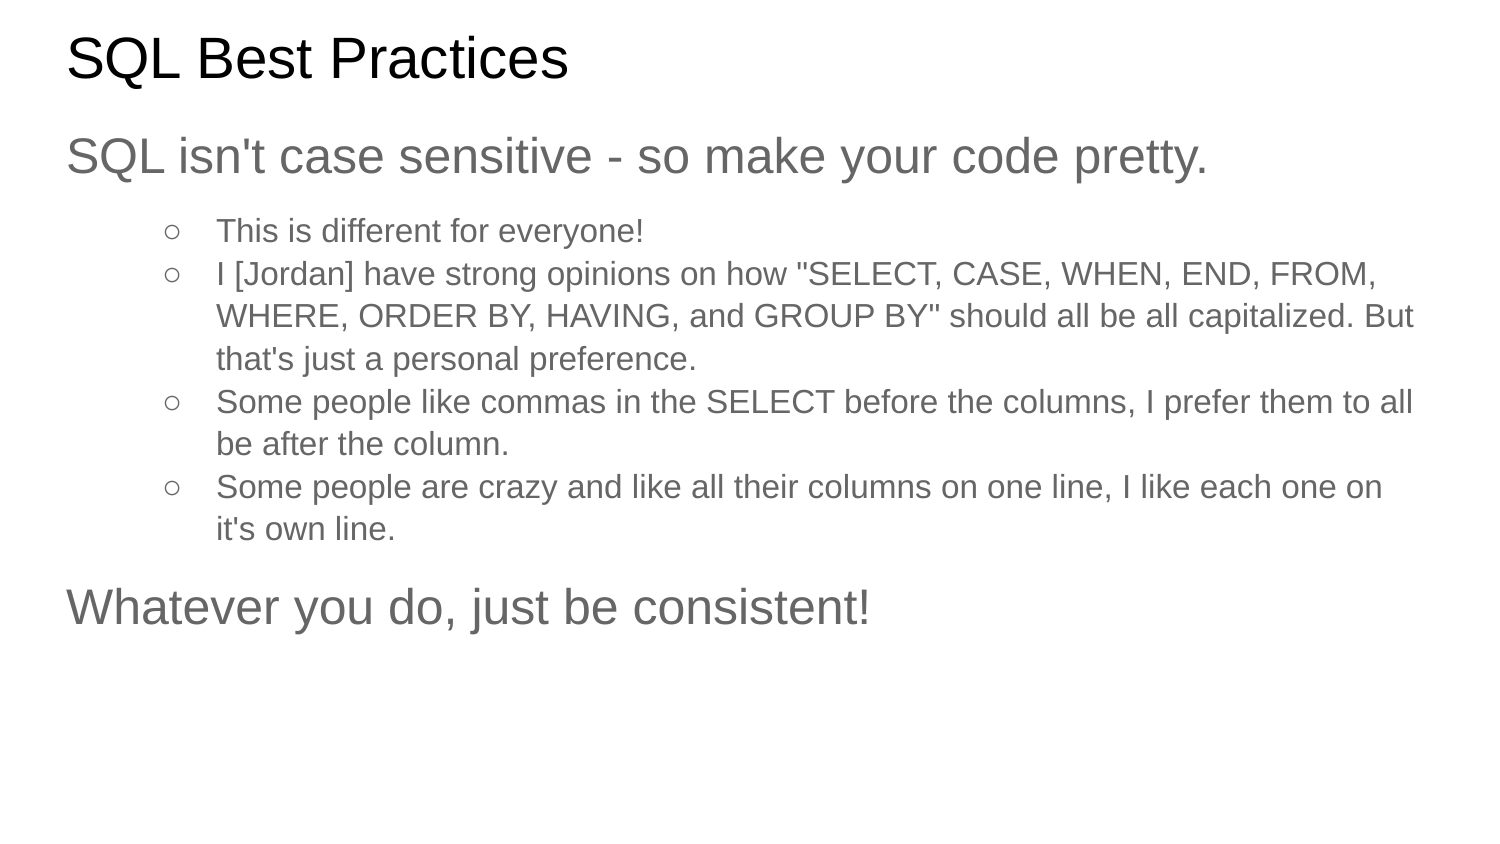

# SQL Best Practices
SQL isn't case sensitive - so make your code pretty.
This is different for everyone!
I [Jordan] have strong opinions on how "SELECT, CASE, WHEN, END, FROM, WHERE, ORDER BY, HAVING, and GROUP BY" should all be all capitalized. But that's just a personal preference.
Some people like commas in the SELECT before the columns, I prefer them to all be after the column.
Some people are crazy and like all their columns on one line, I like each one on it's own line.
Whatever you do, just be consistent!